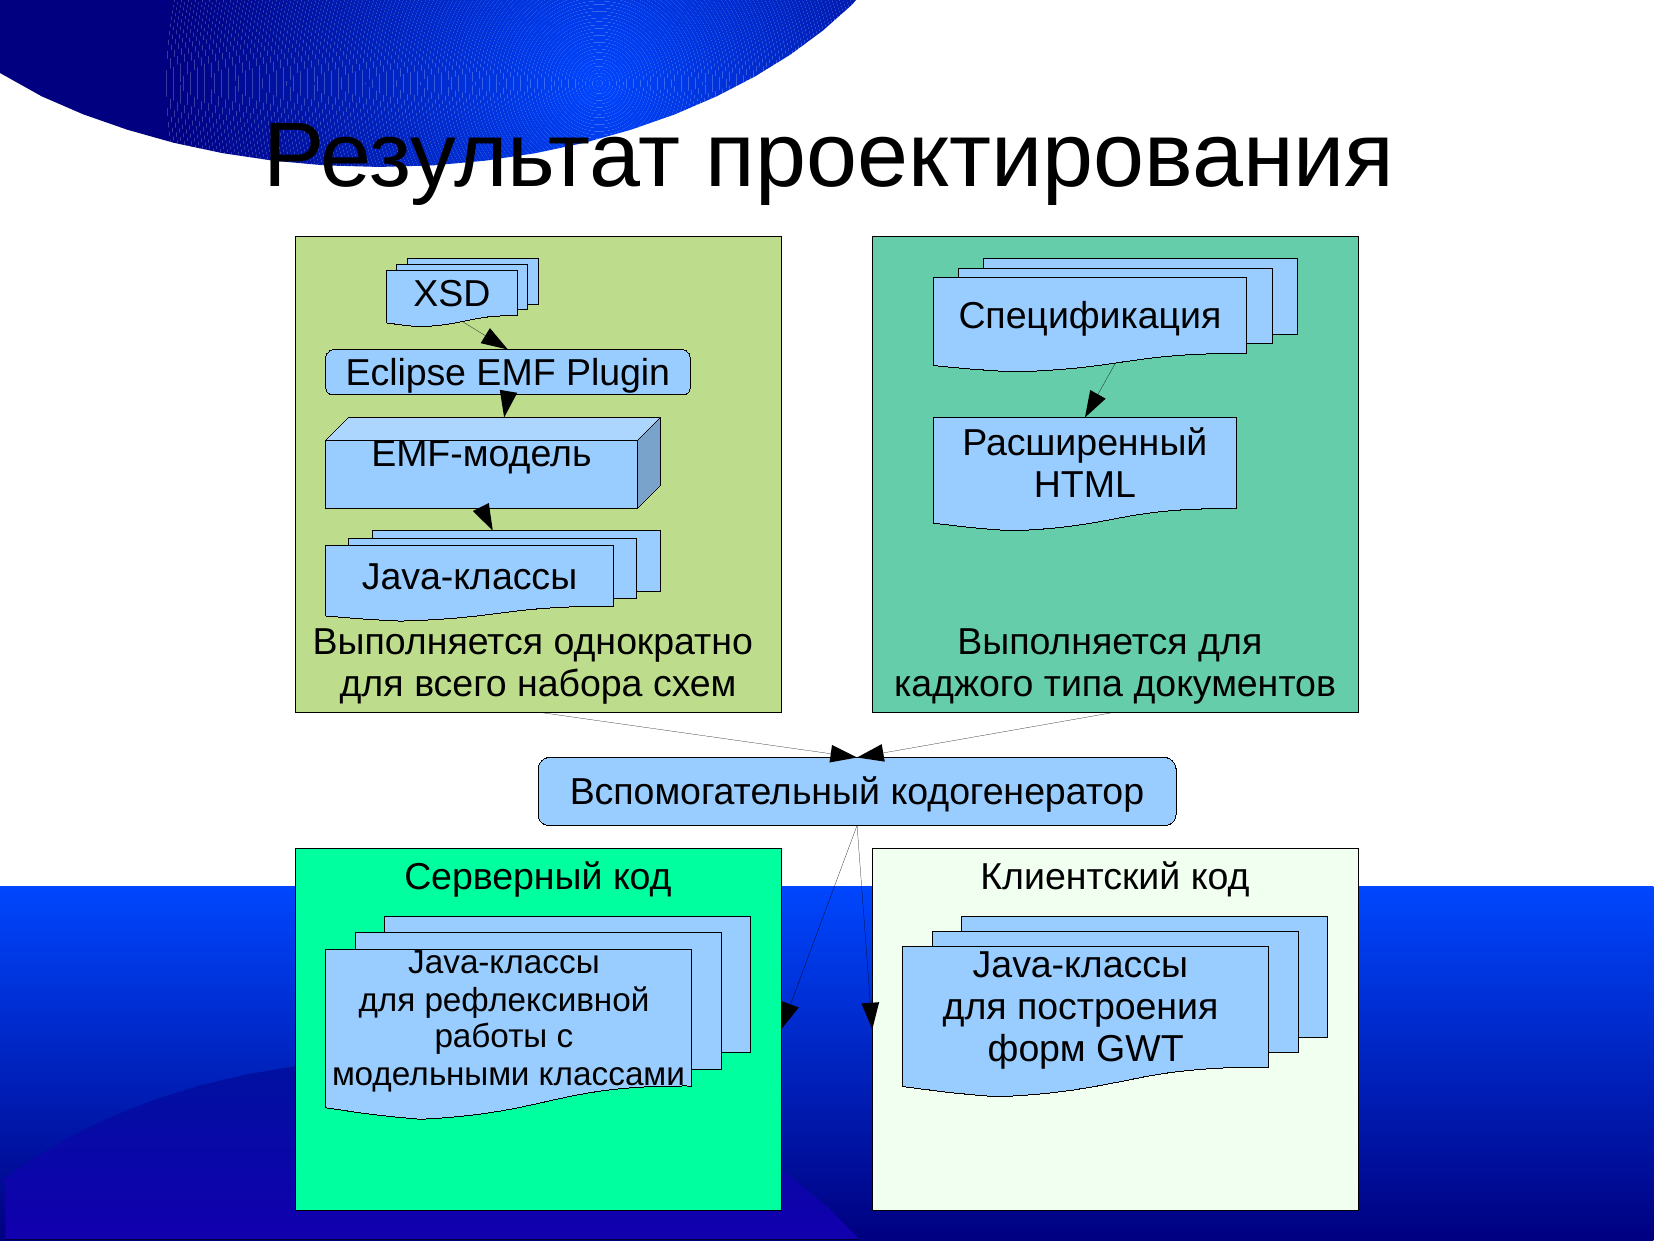

# Результат проектирования
Выполняется однократно
для всего набора схем
Выполняется для
каджого типа документов
XSD
Спецификация
Eclipse EMF Plugin
EMF-модель
Расширенный
HTML
Java-классы
Вспомогательный кодогенератор
Серверный код
Клиентский код
Java-классы
для рефлексивной
работы с
модельными классами
Java-классы
для построения
форм GWT